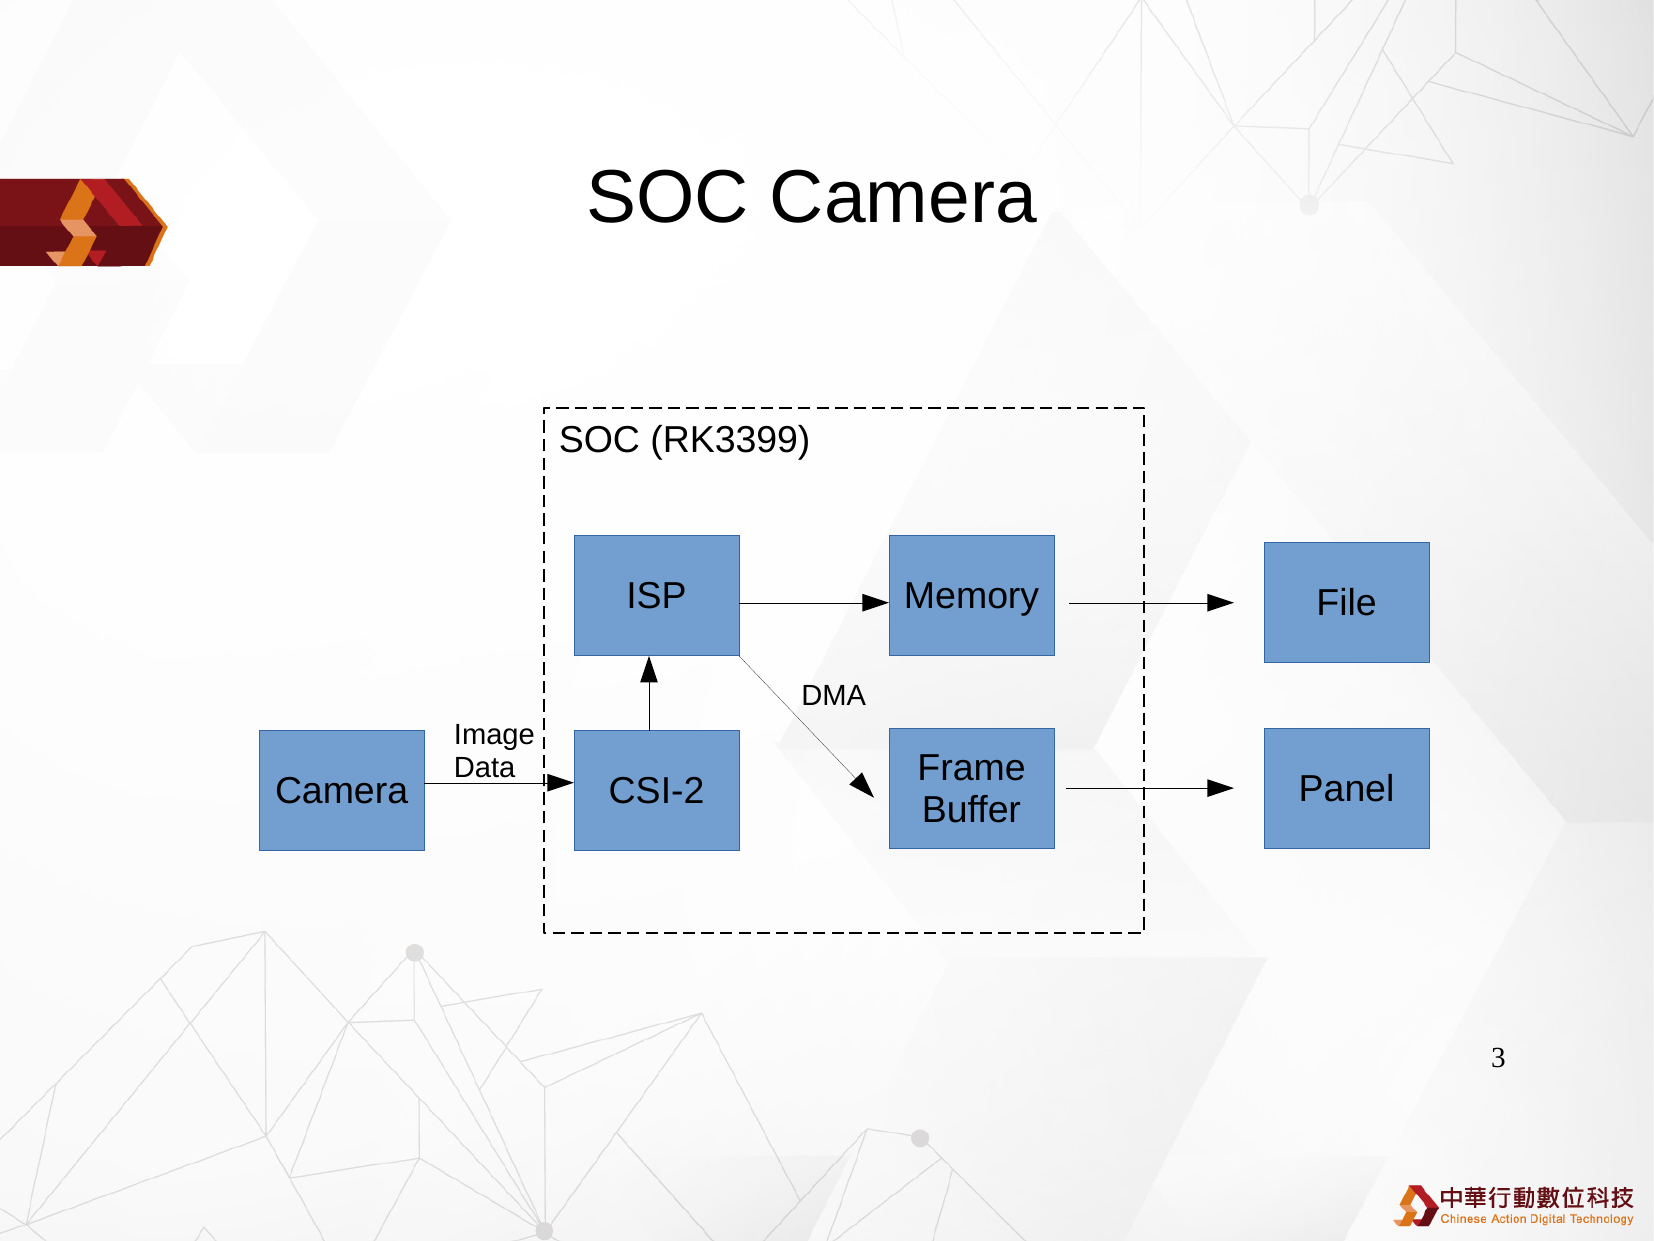

# SOC Camera
SOC (RK3399)
ISP
Memory
File
DMA
Image Data
Frame
Buffer
Panel
Camera
CSI-2
3